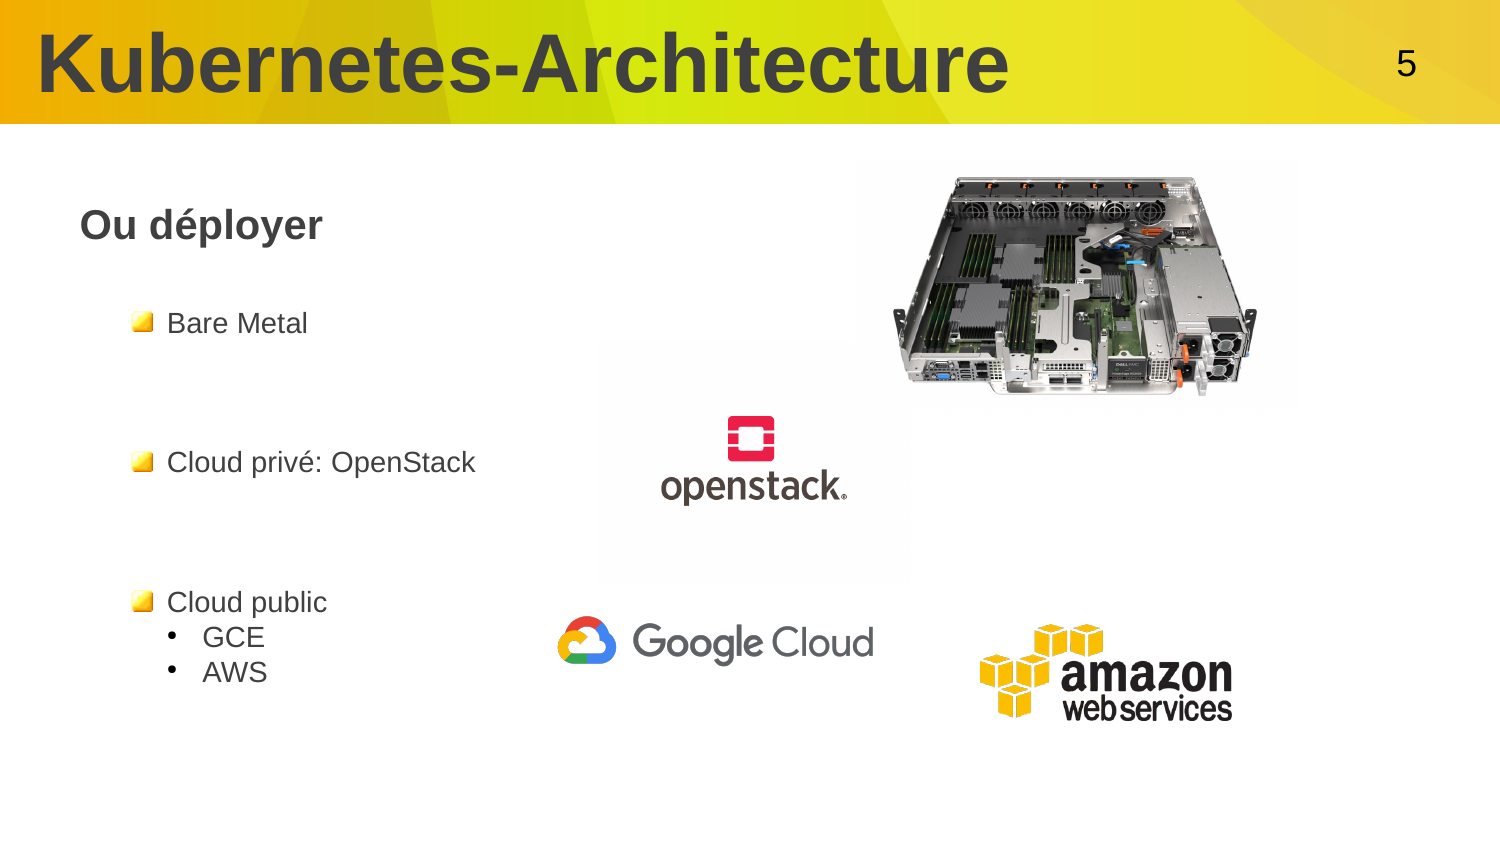

Kubernetes-Architecture
Ou déployer
Bare Metal
Cloud privé: OpenStack
Cloud public
GCE
AWS